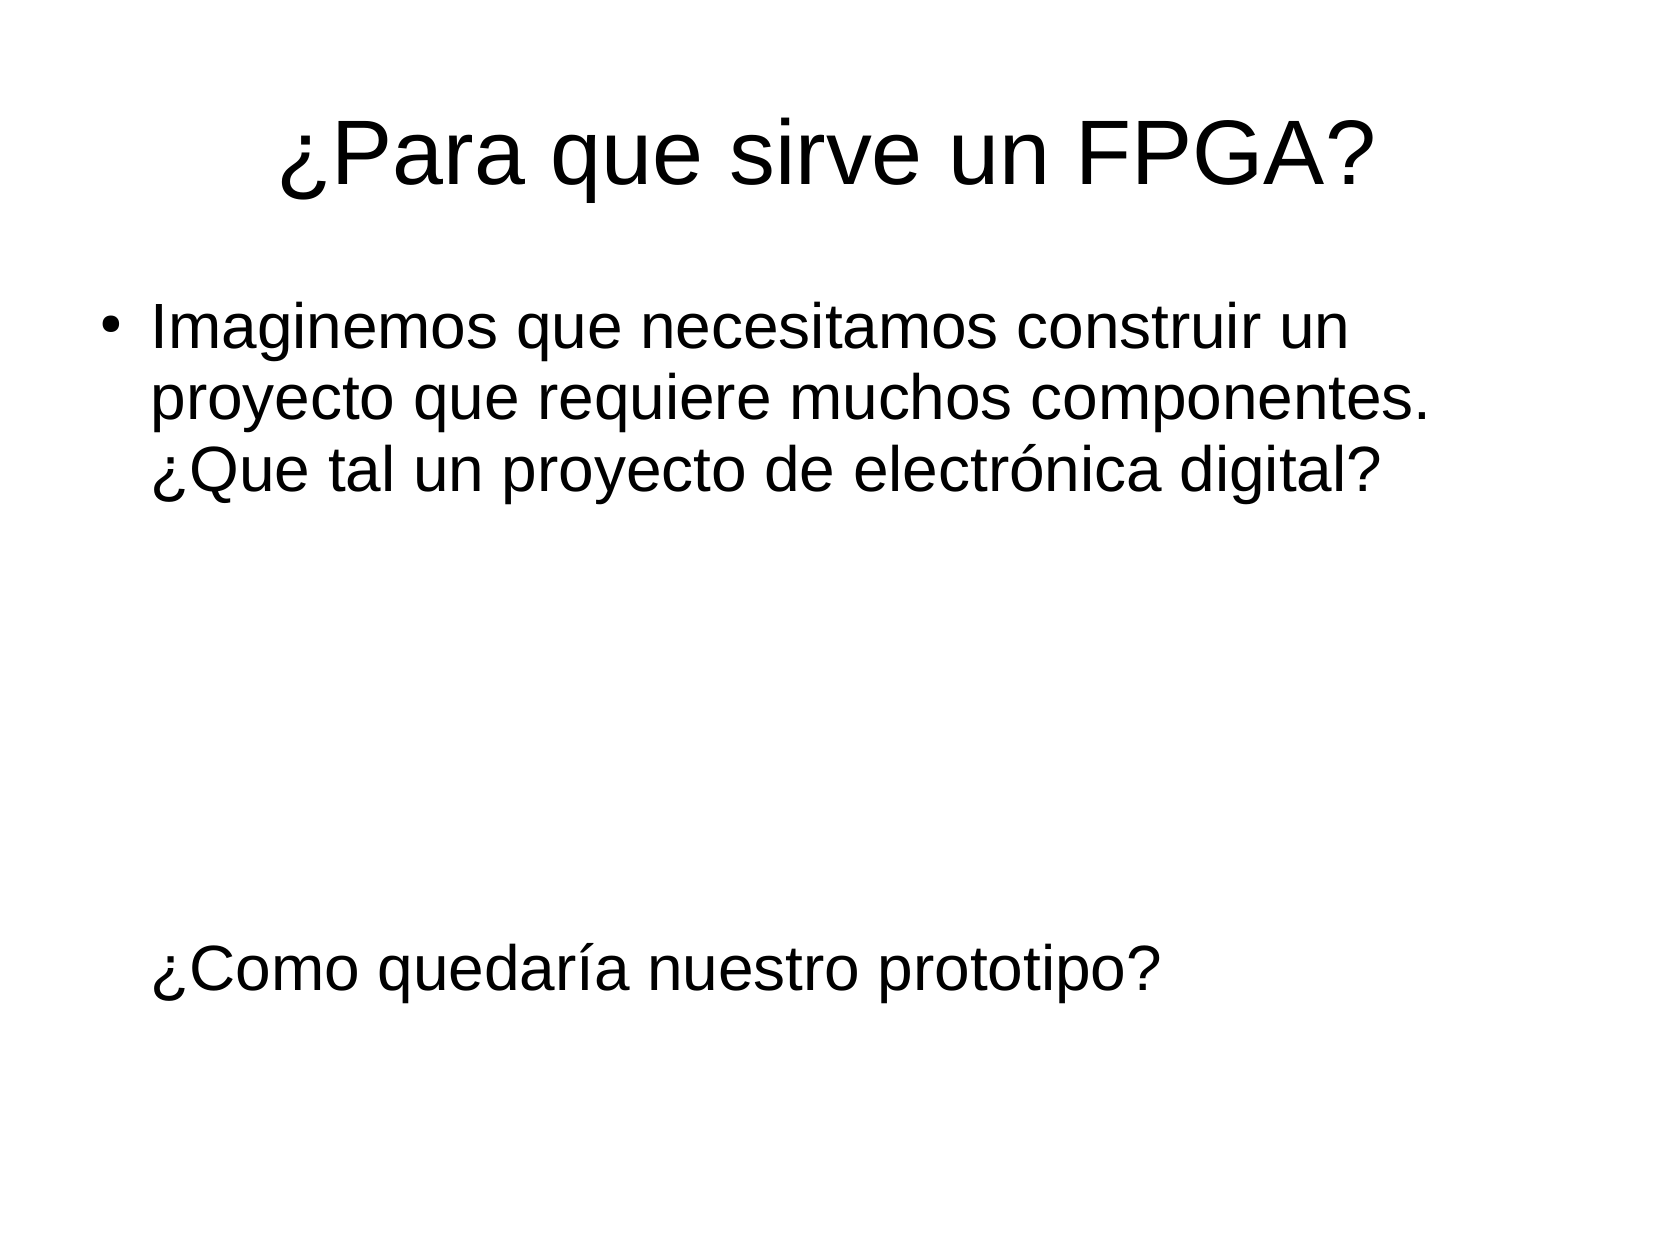

# ¿Para que sirve un FPGA?
Imaginemos que necesitamos construir un proyecto que requiere muchos componentes. ¿Que tal un proyecto de electrónica digital?
¿Como quedaría nuestro prototipo?